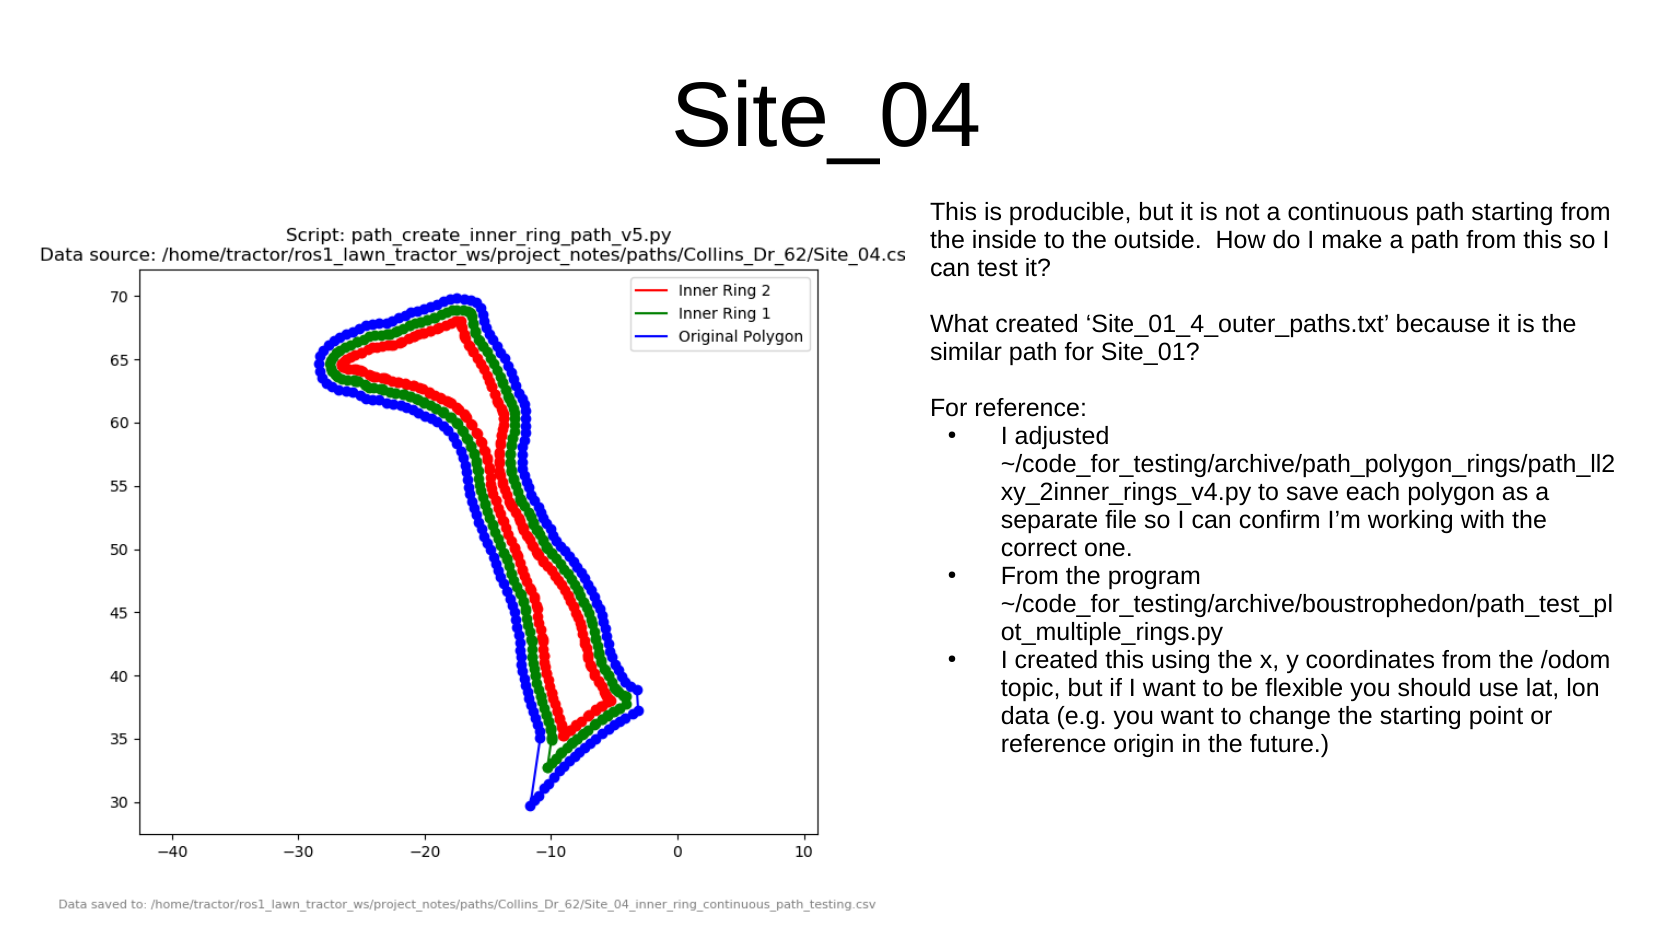

# Site_04
This is producible, but it is not a continuous path starting from the inside to the outside. How do I make a path from this so I can test it?
What created ‘Site_01_4_outer_paths.txt’ because it is the similar path for Site_01?
For reference:
I adjusted ~/code_for_testing/archive/path_polygon_rings/path_ll2xy_2inner_rings_v4.py to save each polygon as a separate file so I can confirm I’m working with the correct one.
From the program ~/code_for_testing/archive/boustrophedon/path_test_plot_multiple_rings.py
I created this using the x, y coordinates from the /odom topic, but if I want to be flexible you should use lat, lon data (e.g. you want to change the starting point or reference origin in the future.)